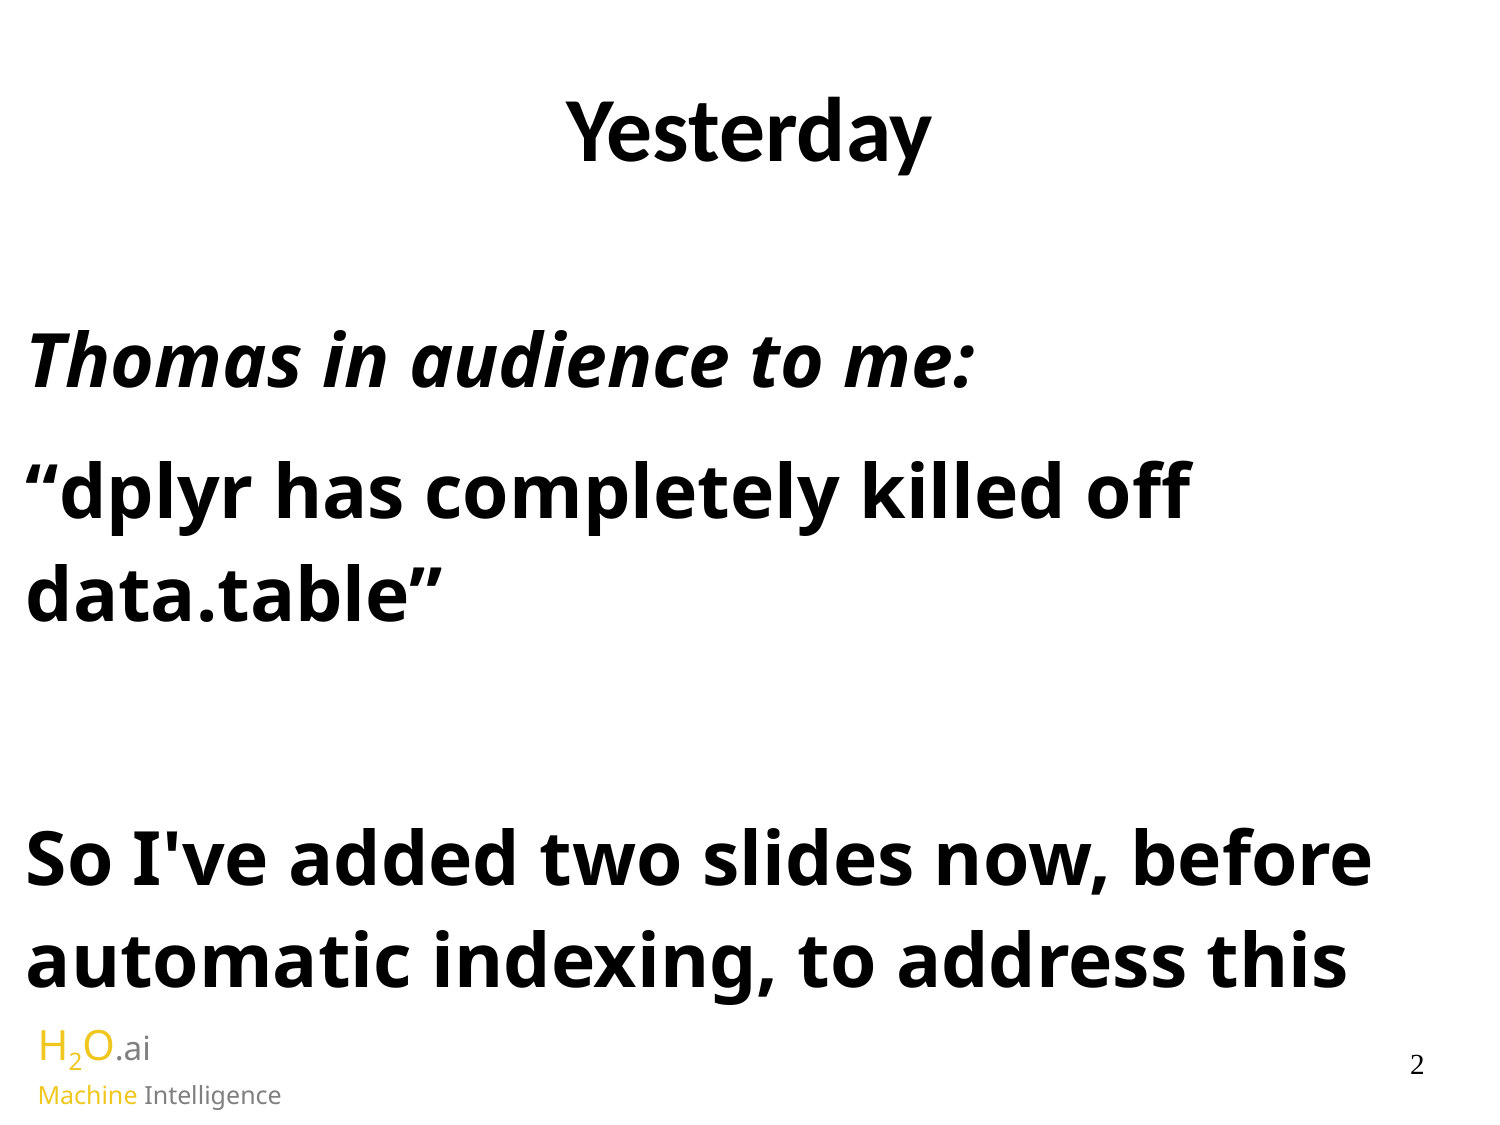

# Yesterday
Thomas in audience to me:
“dplyr has completely killed off data.table”
So I've added two slides now, before automatic indexing, to address this
2